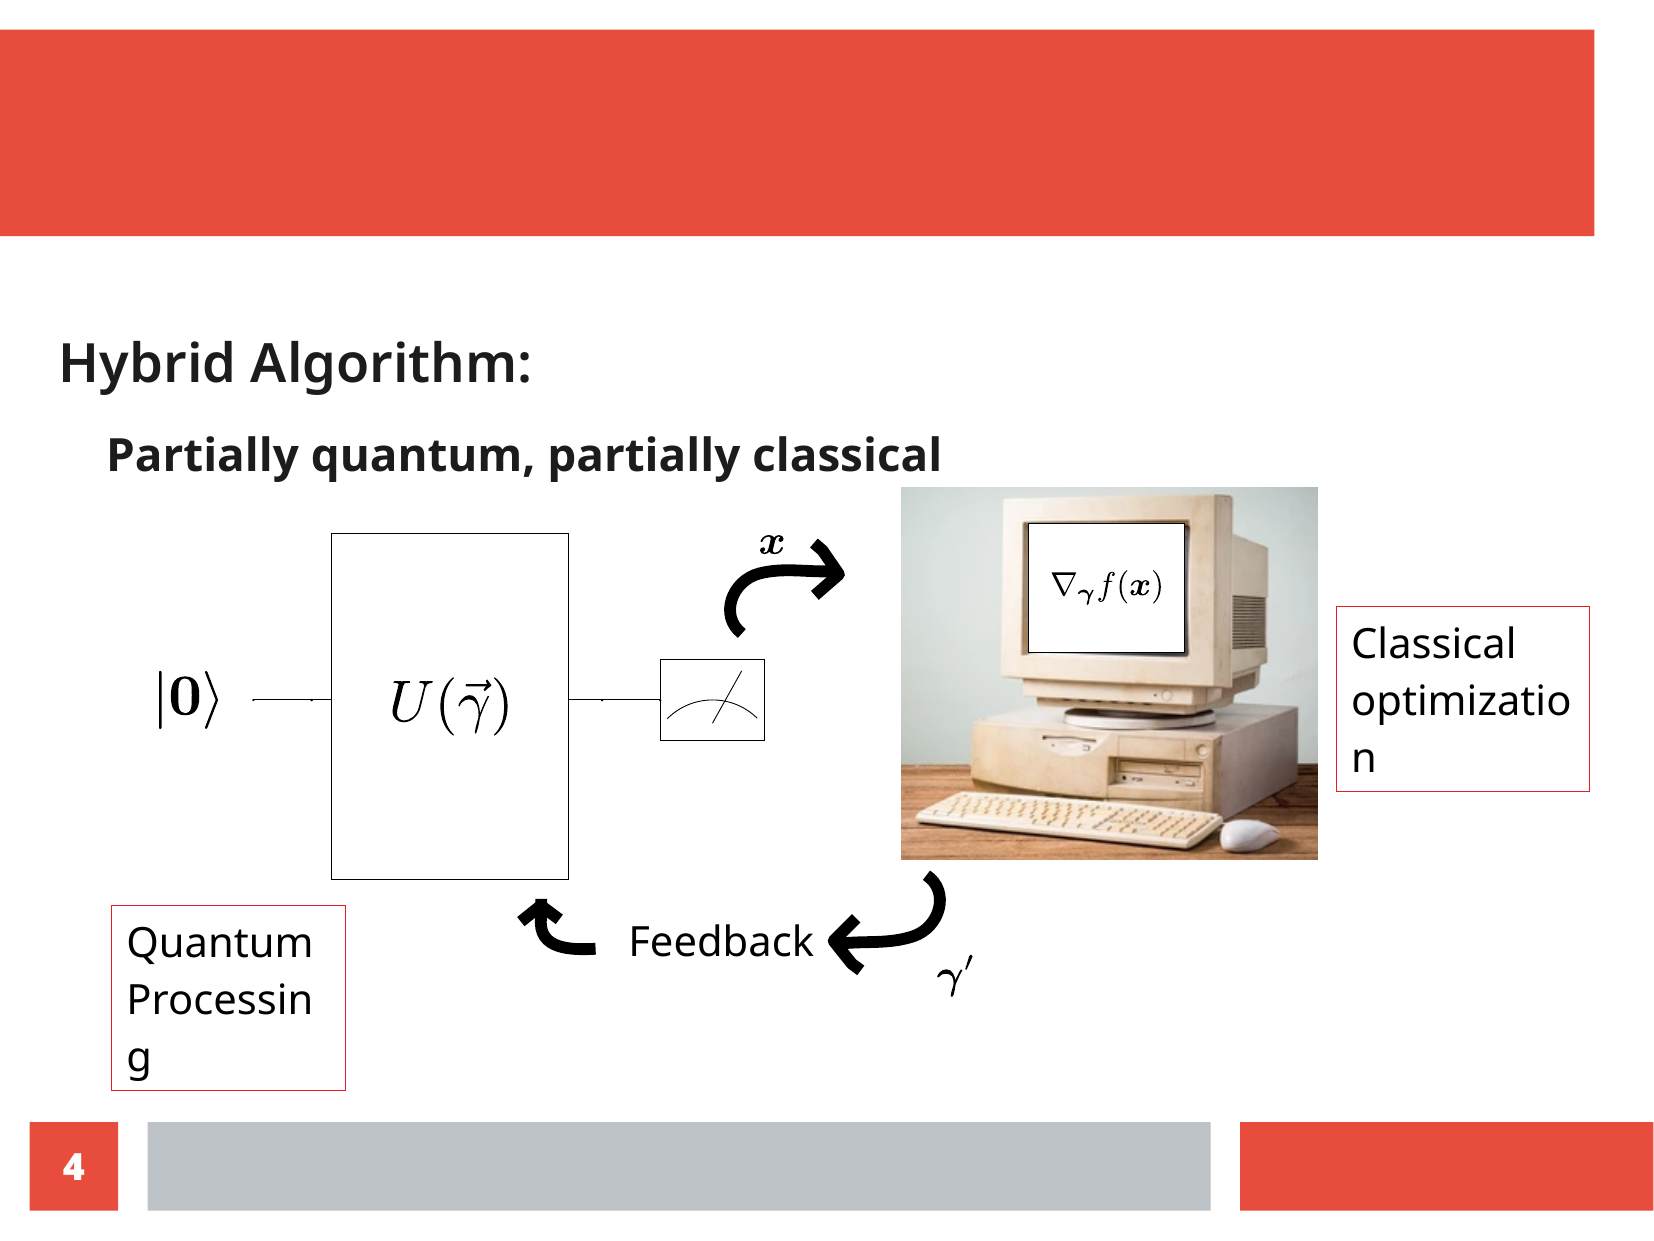

#
Hybrid Algorithm:
Partially quantum, partially classical
Classical optimization
Feedback
Quantum
Processing
4